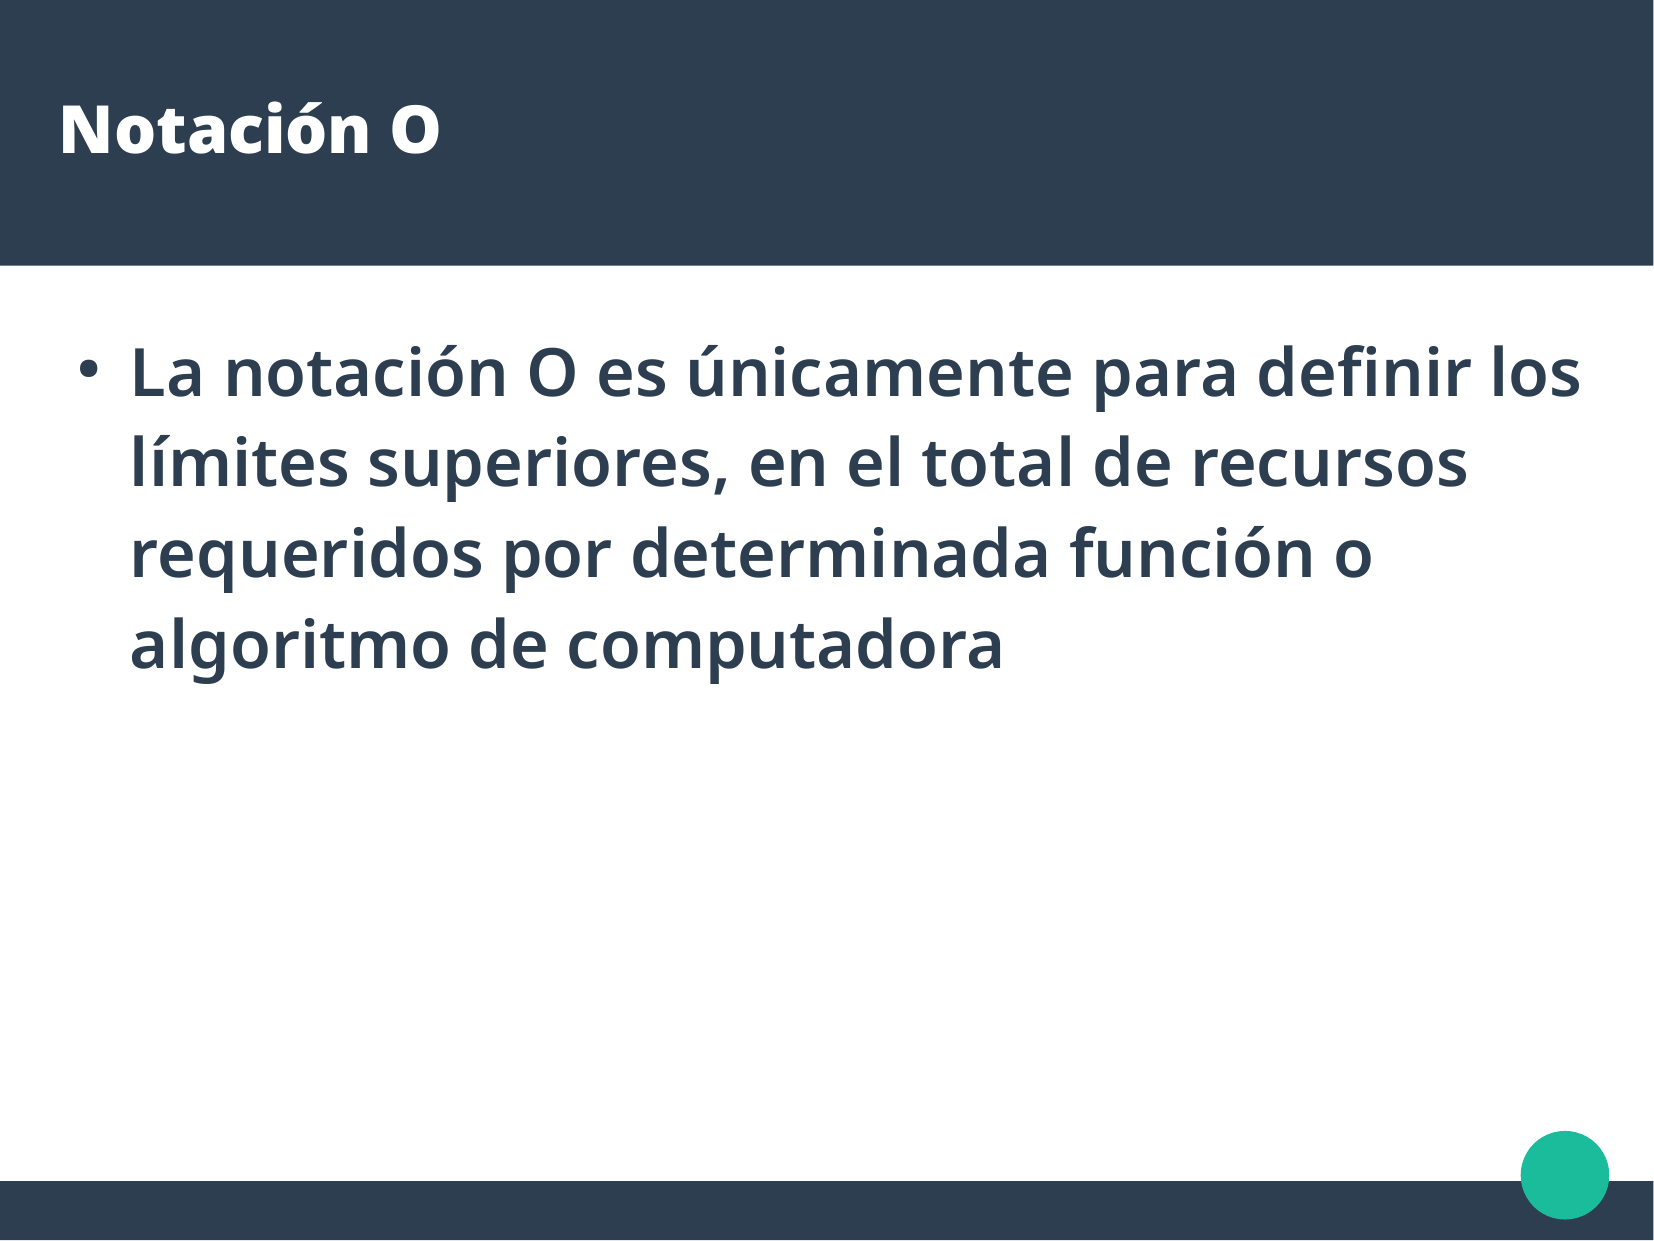

# Notación O
La notación O es únicamente para definir los límites superiores, en el total de recursos requeridos por determinada función o algoritmo de computadora